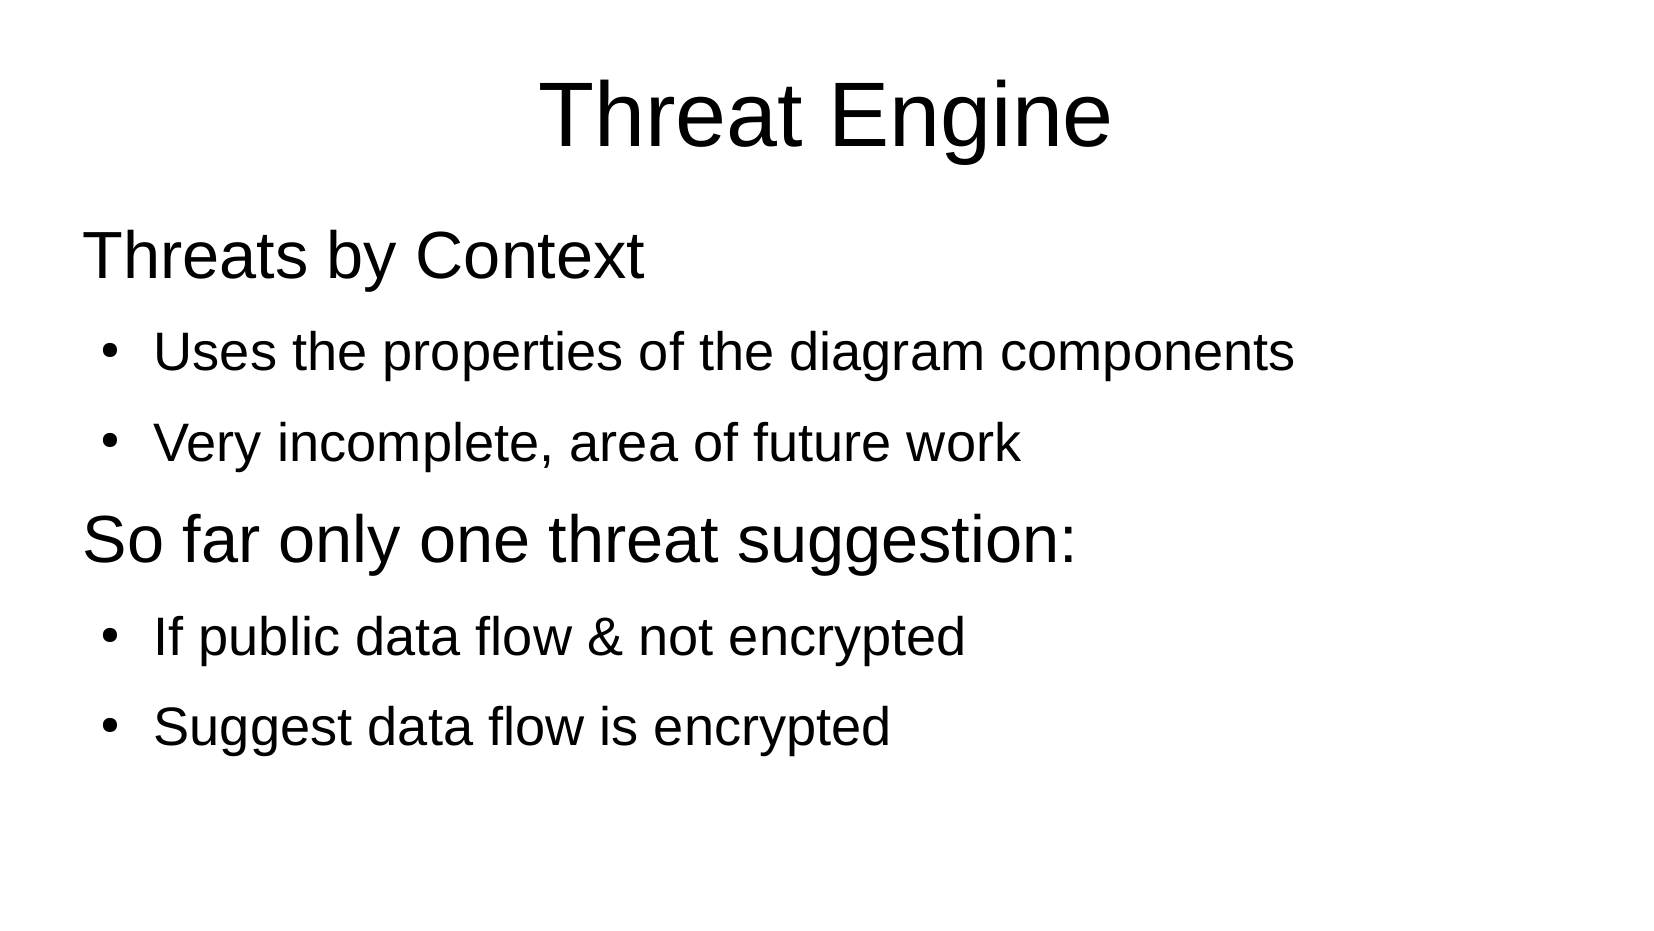

# Threat Engine
Threats by Context
Uses the properties of the diagram components
Very incomplete, area of future work
So far only one threat suggestion:
If public data flow & not encrypted
Suggest data flow is encrypted